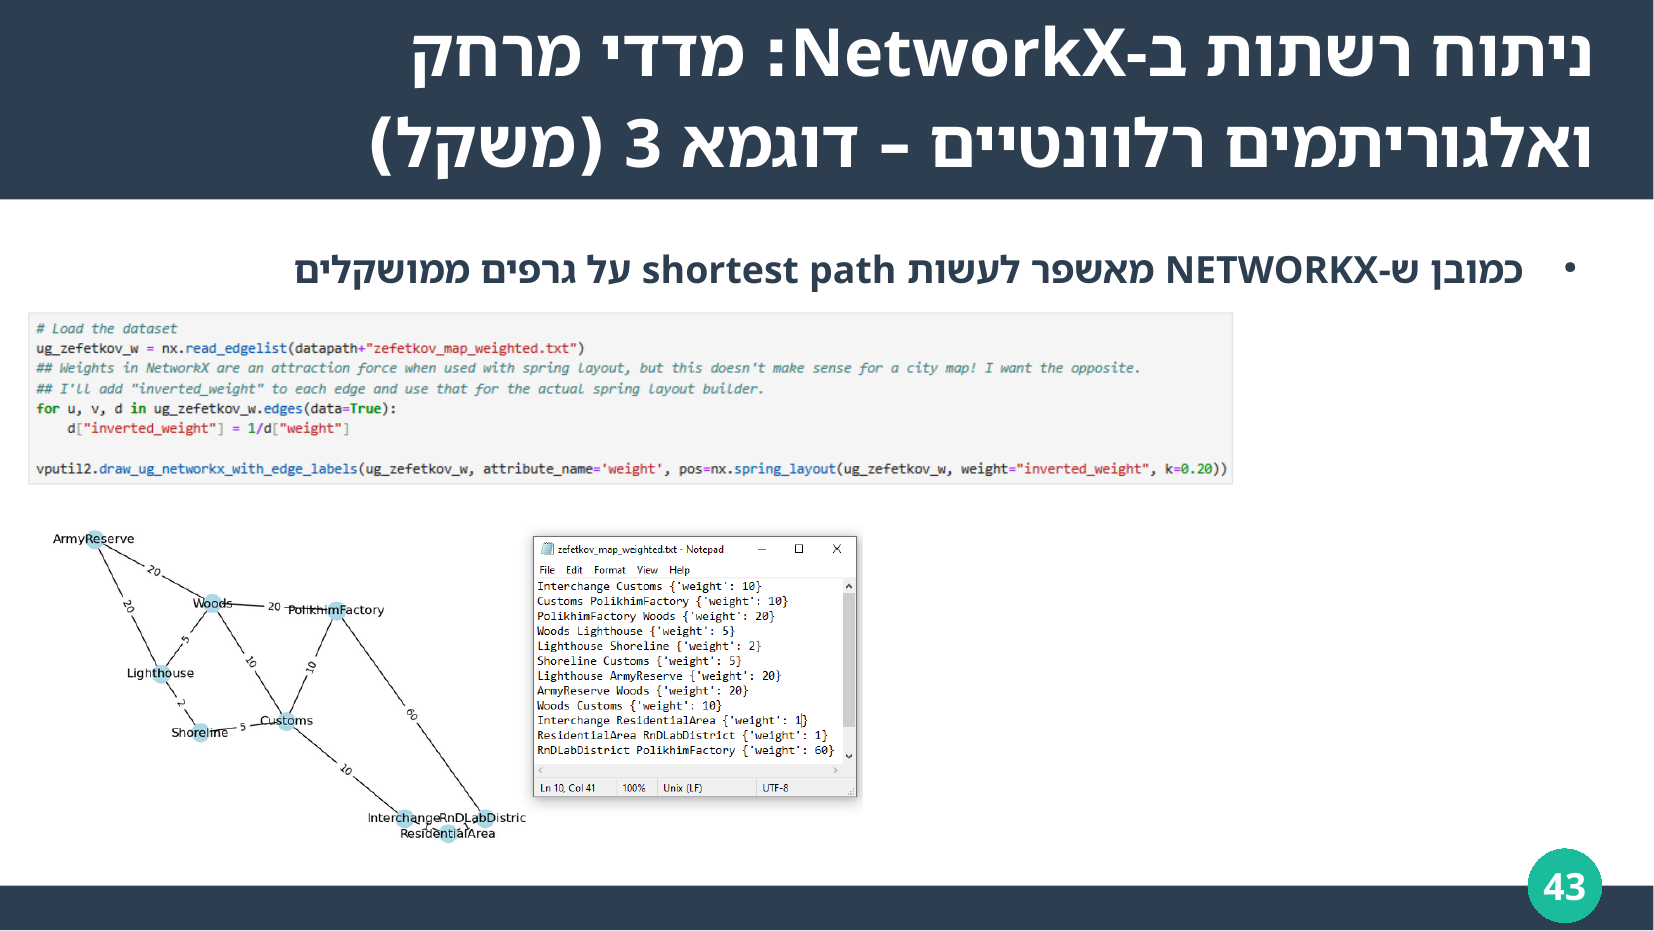

# ניתוח רשתות ב-NetworkX: מדדי מרחק ואלגוריתמים רלוונטיים – דוגמא 3 (משקל)
כמובן ש-NETWORKX מאשפר לעשות shortest path על גרפים ממושקלים
43